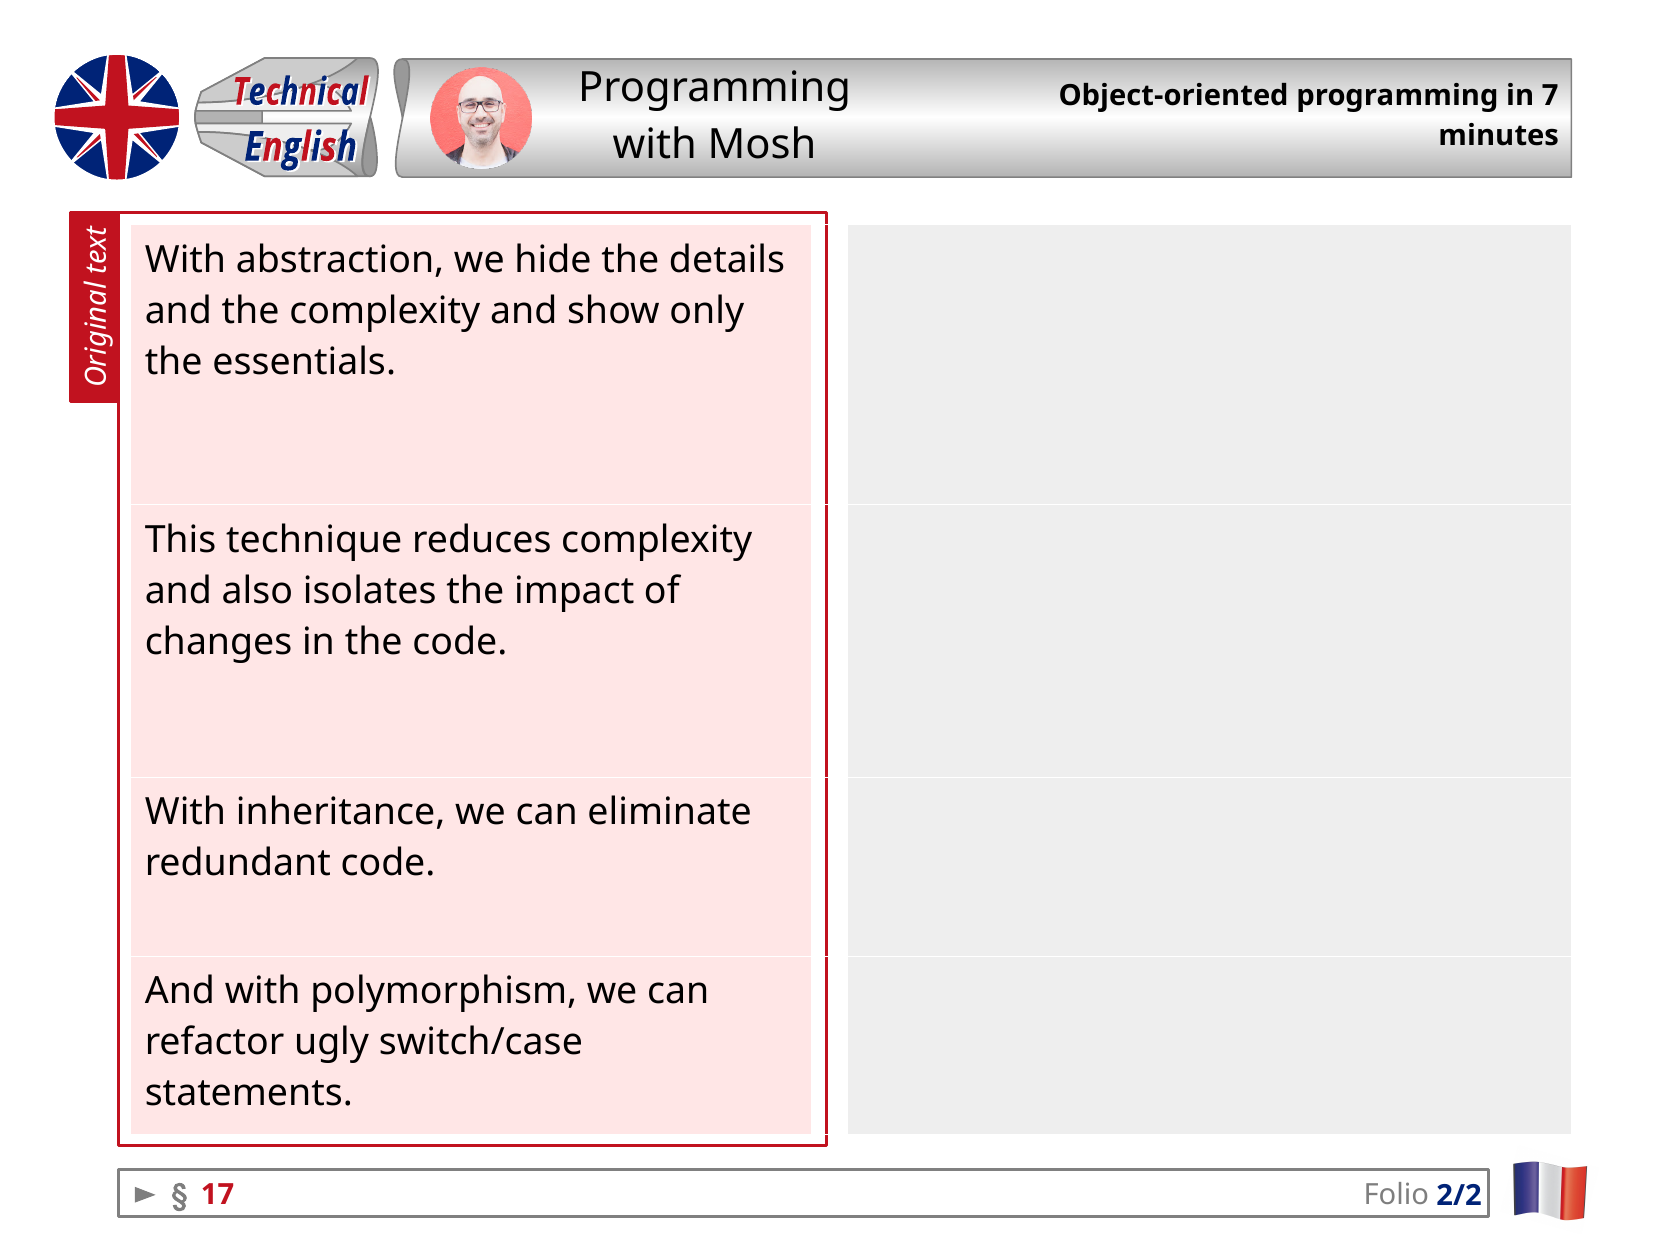

#
| With abstraction, we hide the details and the complexity and show only the essentials. | | |
| --- | --- | --- |
| This technique reduces complexity and also isolates the impact of changes in the code. | | |
| With inheritance, we can eliminate redundant code. | | |
| And with polymorphism, we can refactor ugly switch/case statements. | | |
17
2/2